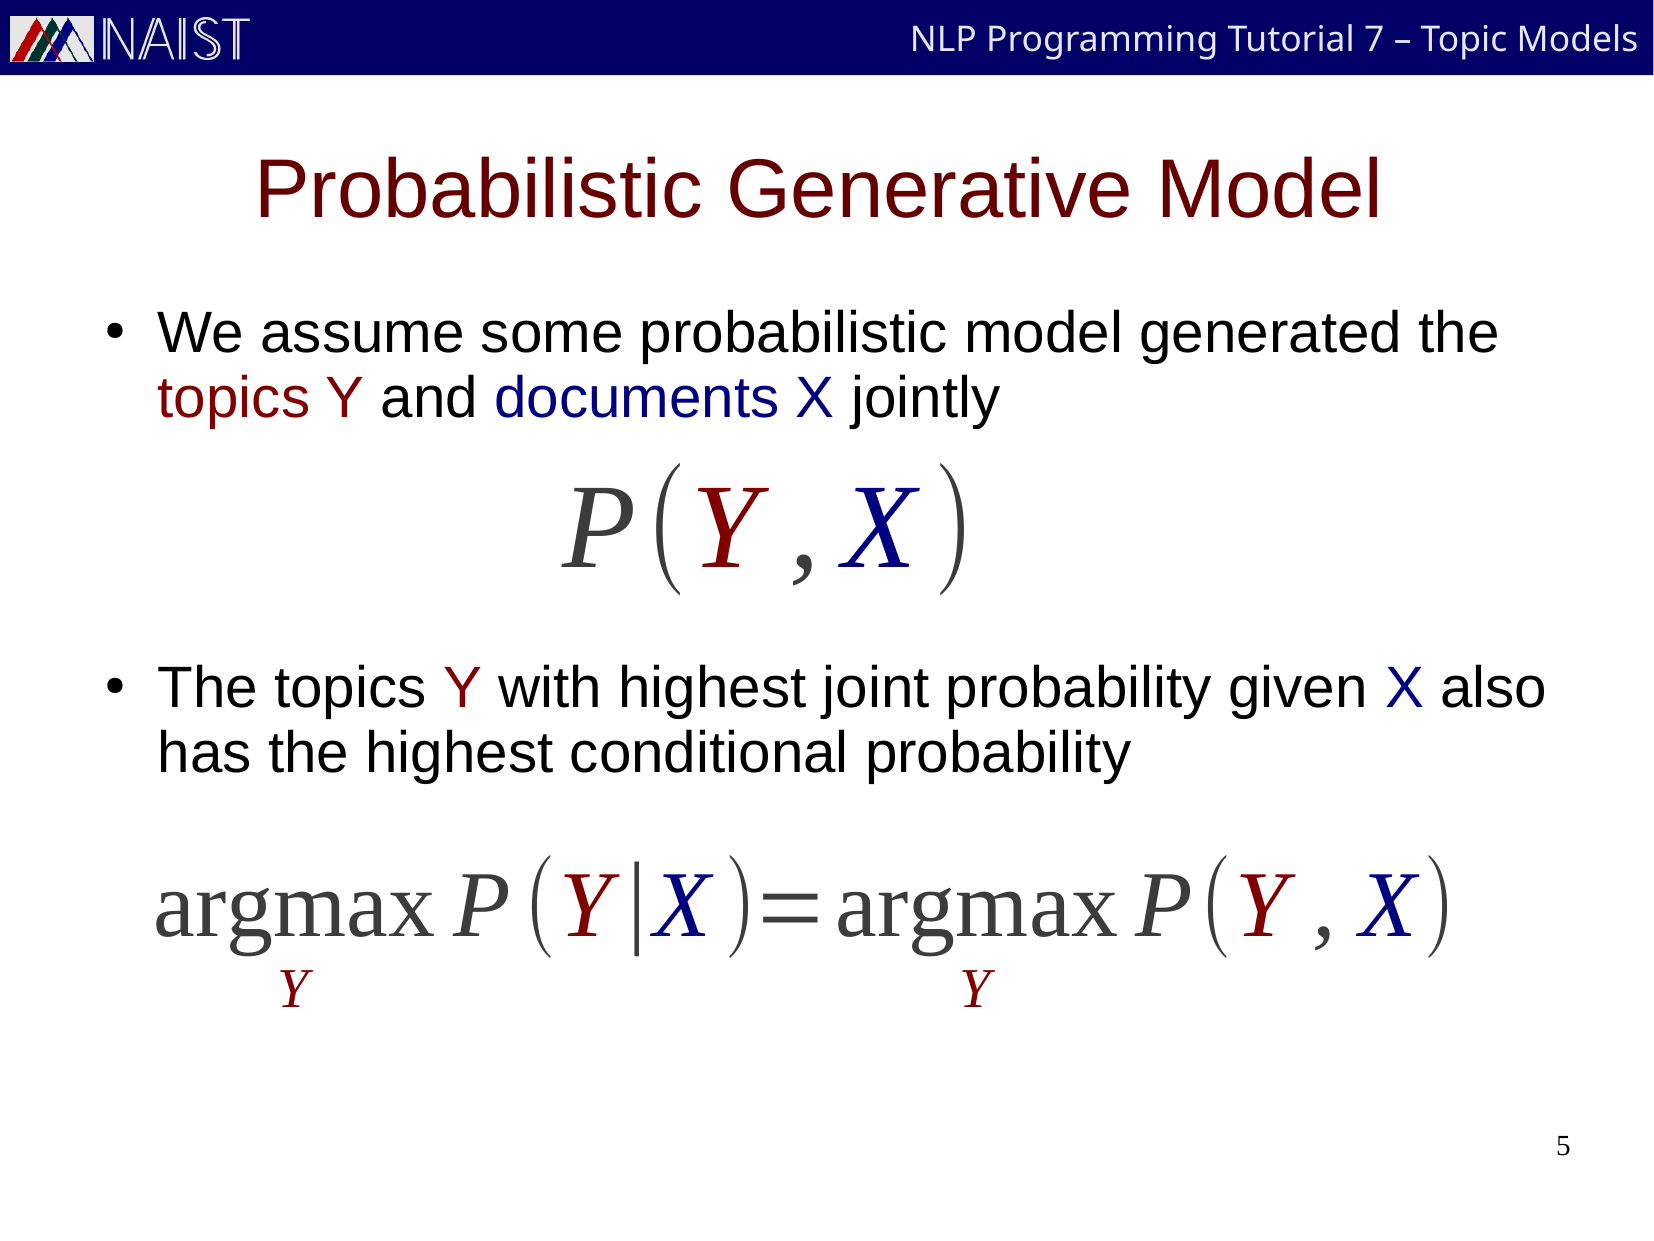

# Probabilistic Generative Model
We assume some probabilistic model generated the topics Y and documents X jointly
The topics Y with highest joint probability given X also has the highest conditional probability
5